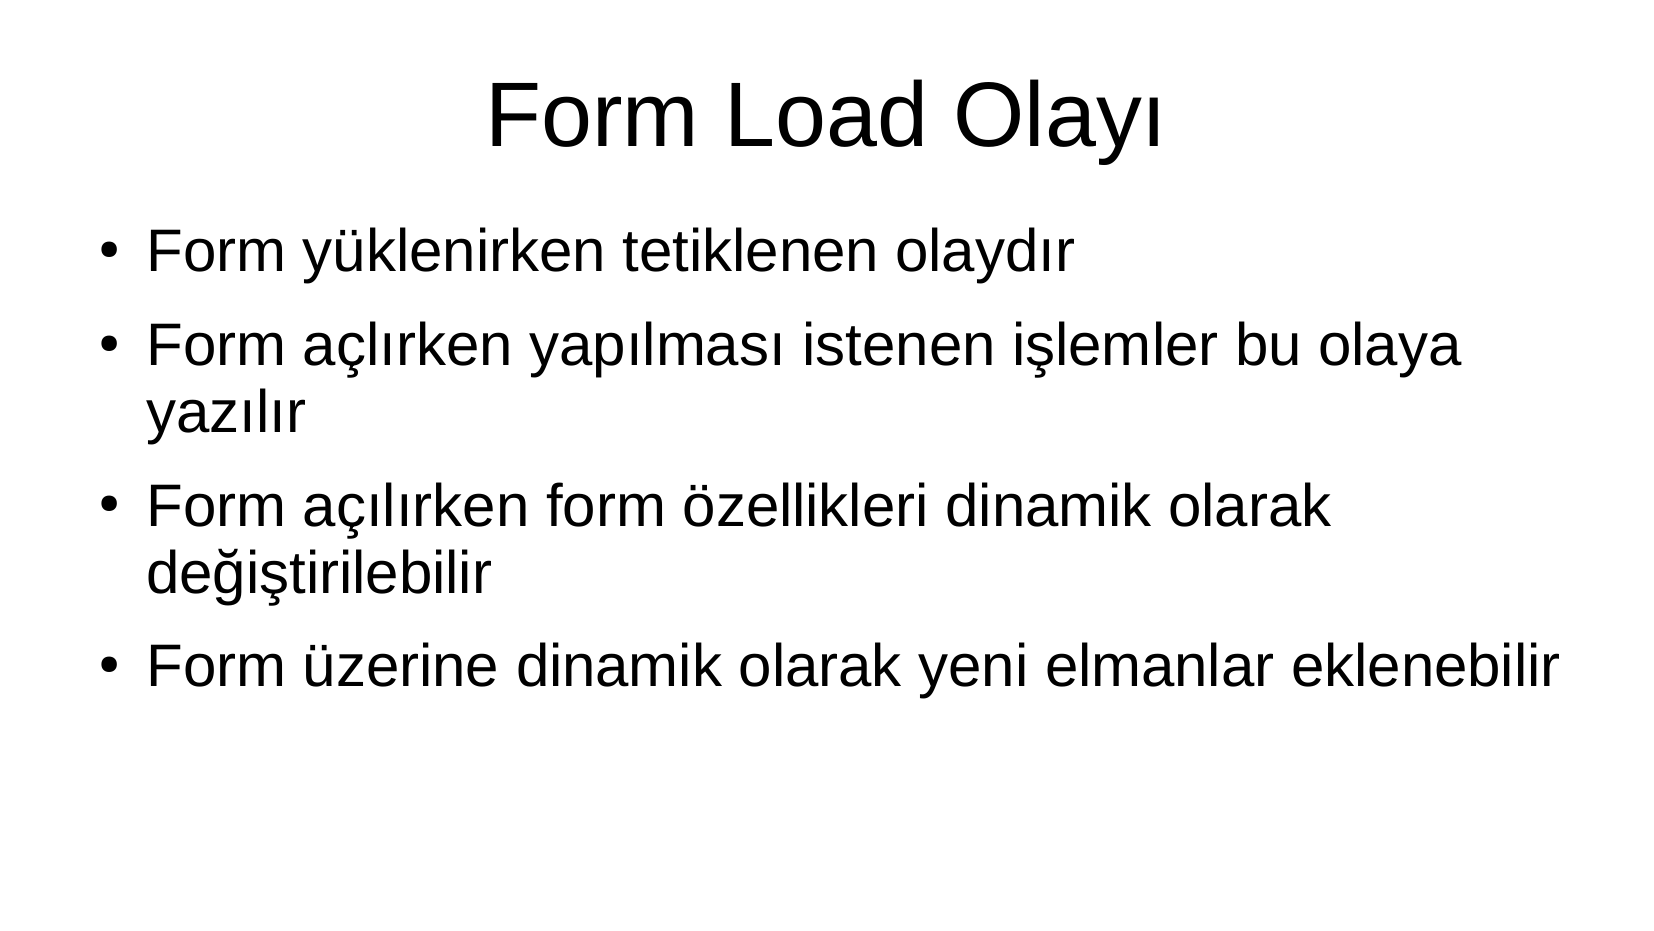

# Form Load Olayı
Form yüklenirken tetiklenen olaydır
Form açlırken yapılması istenen işlemler bu olaya yazılır
Form açılırken form özellikleri dinamik olarak değiştirilebilir
Form üzerine dinamik olarak yeni elmanlar eklenebilir